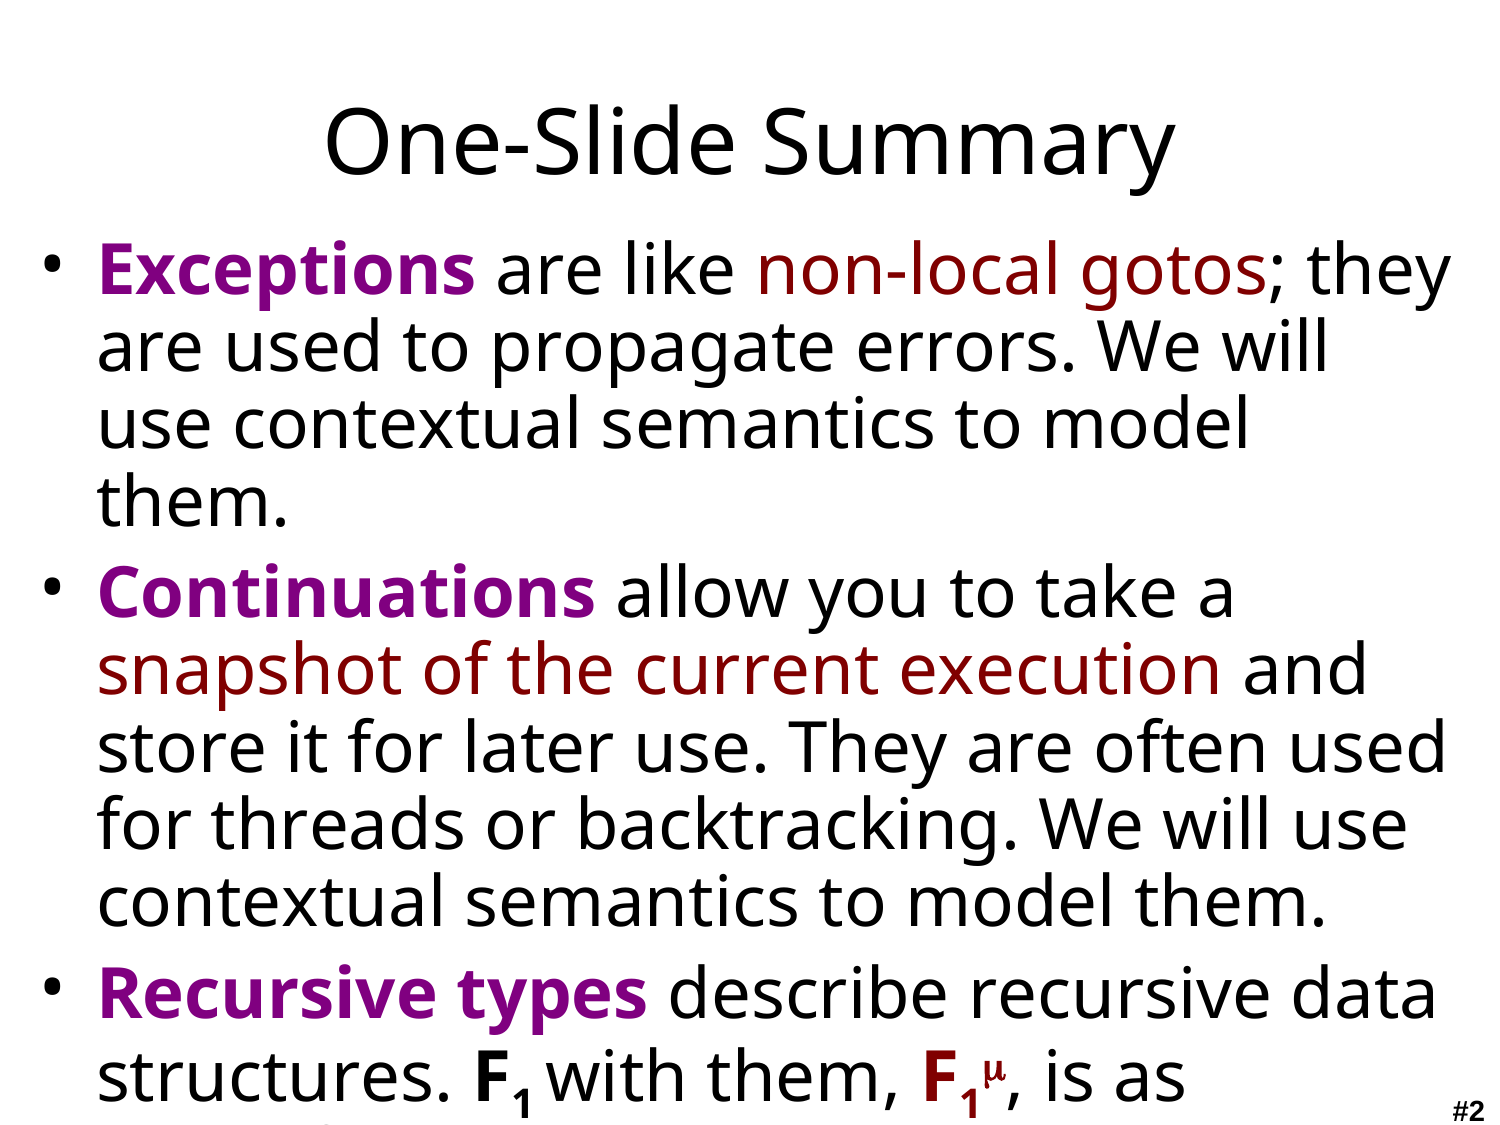

# One-Slide Summary
Exceptions are like non-local gotos; they are used to propagate errors. We will use contextual semantics to model them.
Continuations allow you to take a snapshot of the current execution and store it for later use. They are often used for threads or backtracking. We will use contextual semantics to model them.
Recursive types describe recursive data structures. F1 with them, F1, is as powerful as the untyped lambda calculus.
2